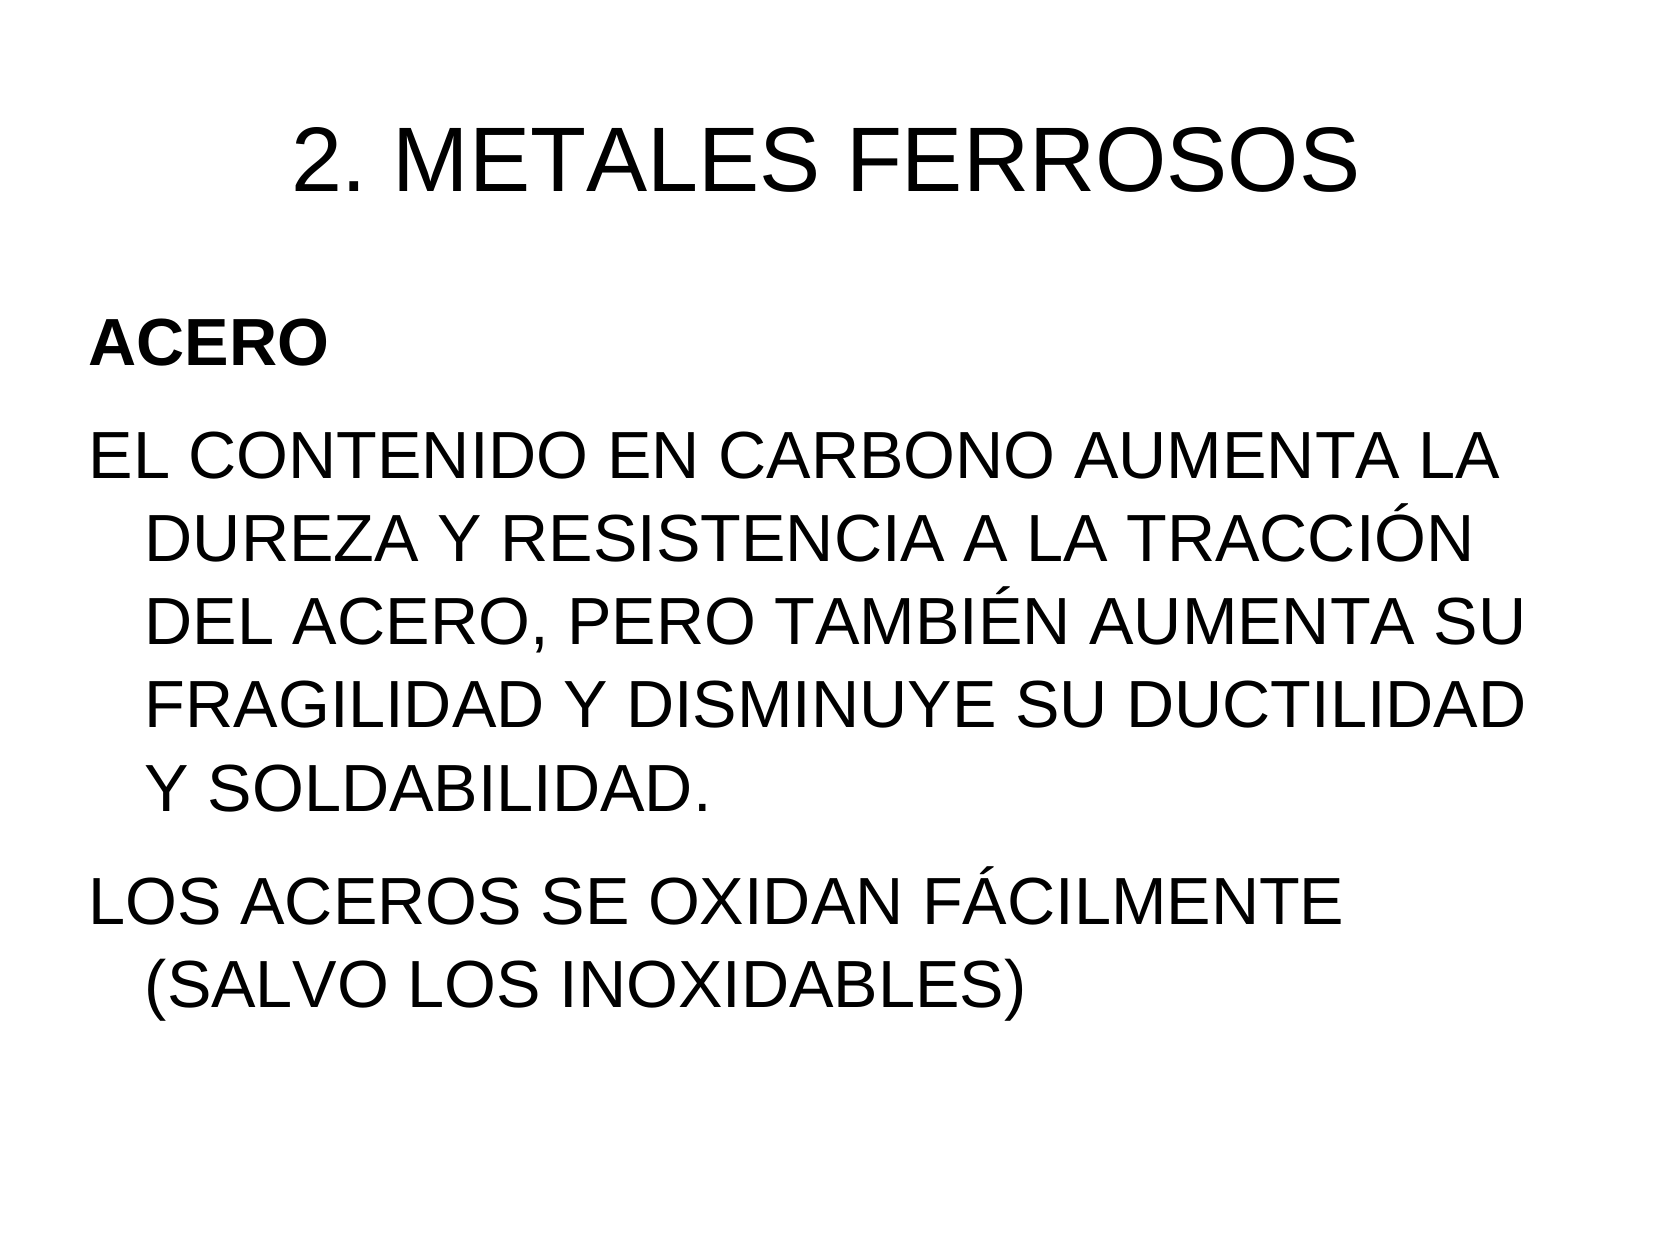

# 2. METALES FERROSOS
ACERO
EL CONTENIDO EN CARBONO AUMENTA LA DUREZA Y RESISTENCIA A LA TRACCIÓN DEL ACERO, PERO TAMBIÉN AUMENTA SU FRAGILIDAD Y DISMINUYE SU DUCTILIDAD Y SOLDABILIDAD.
LOS ACEROS SE OXIDAN FÁCILMENTE (SALVO LOS INOXIDABLES)